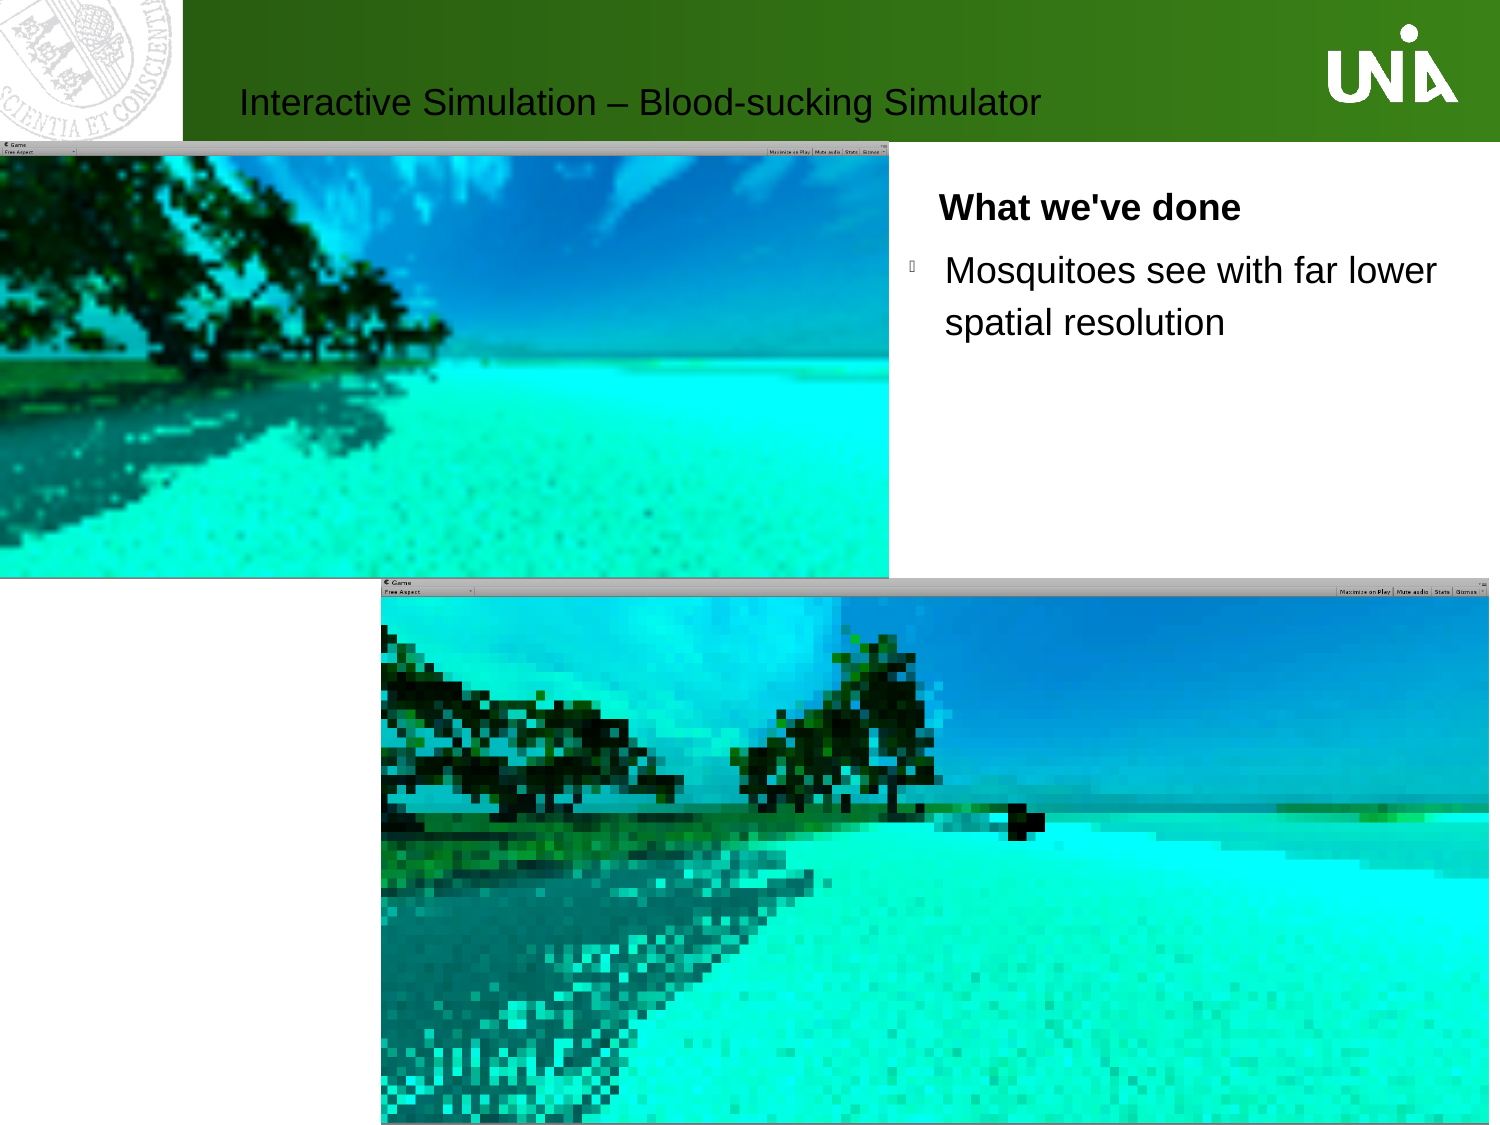

Interactive Simulation – Blood-sucking Simulator
What we've done
Mosquitoes see with far lower spatial resolution